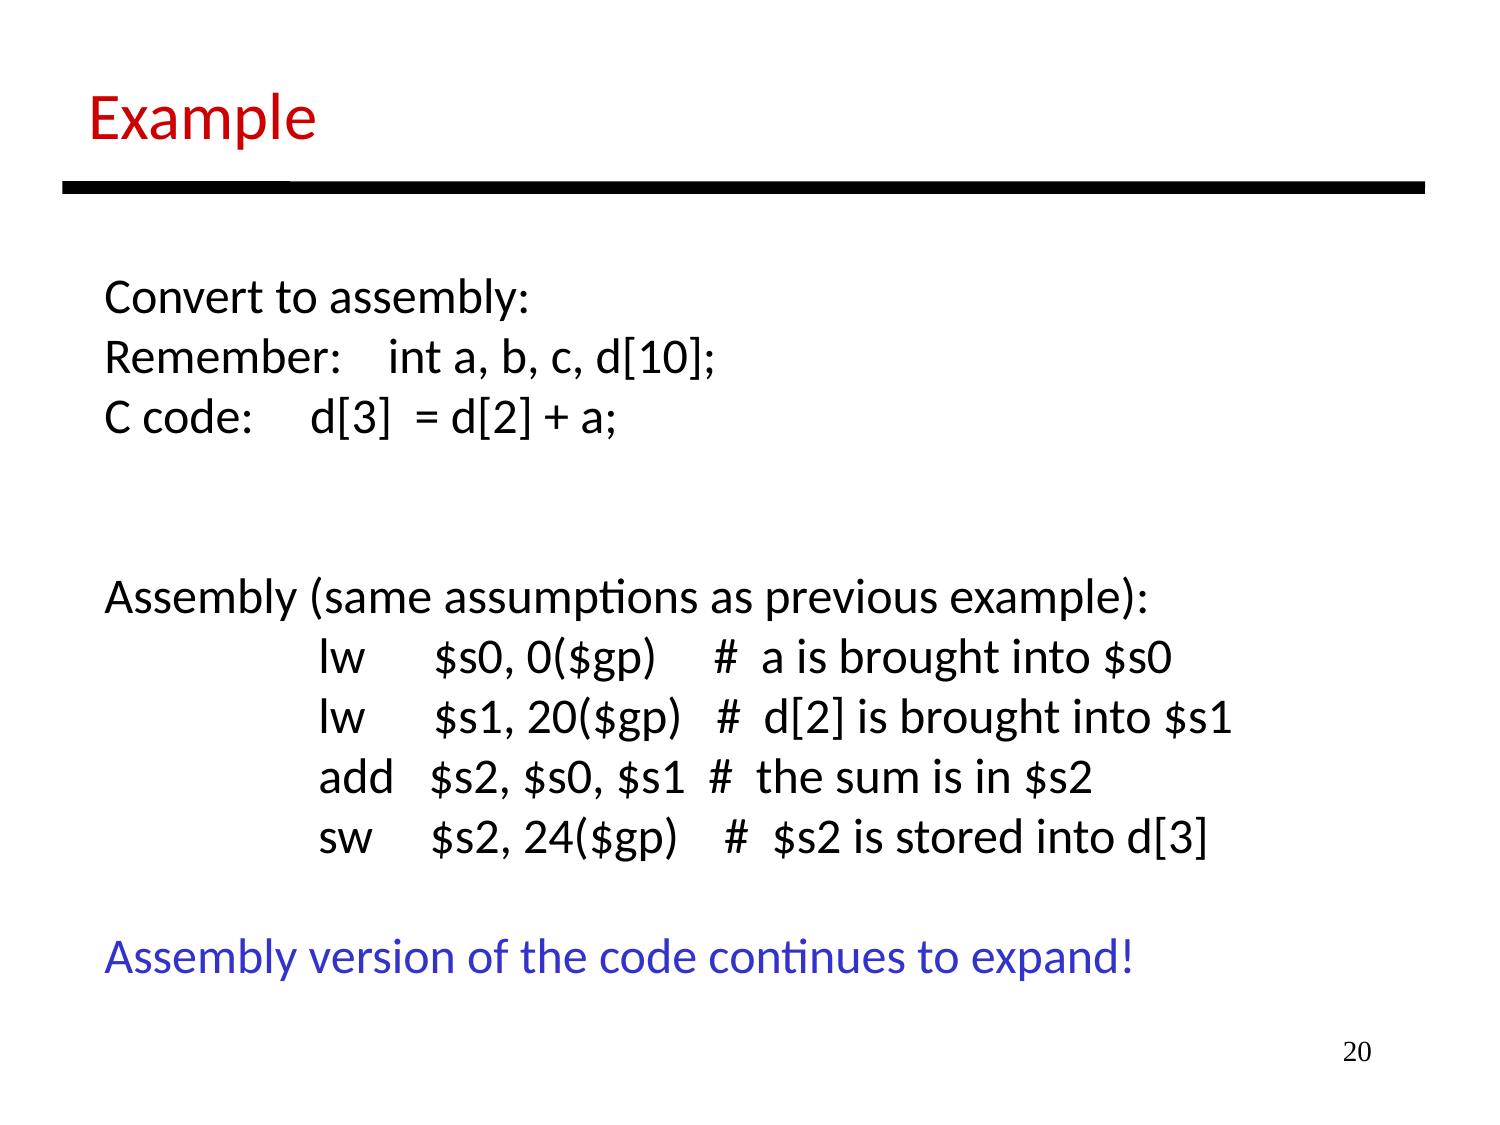

Example
Convert to assembly:
Remember: int a, b, c, d[10];
C code: d[3] = d[2] + a;
Assembly (same assumptions as previous example):
 lw $s0, 0($gp) # a is brought into $s0
 lw $s1, 20($gp) # d[2] is brought into $s1
 add $s2, $s0, $s1 # the sum is in $s2
 sw $s2, 24($gp) # $s2 is stored into d[3]
Assembly version of the code continues to expand!